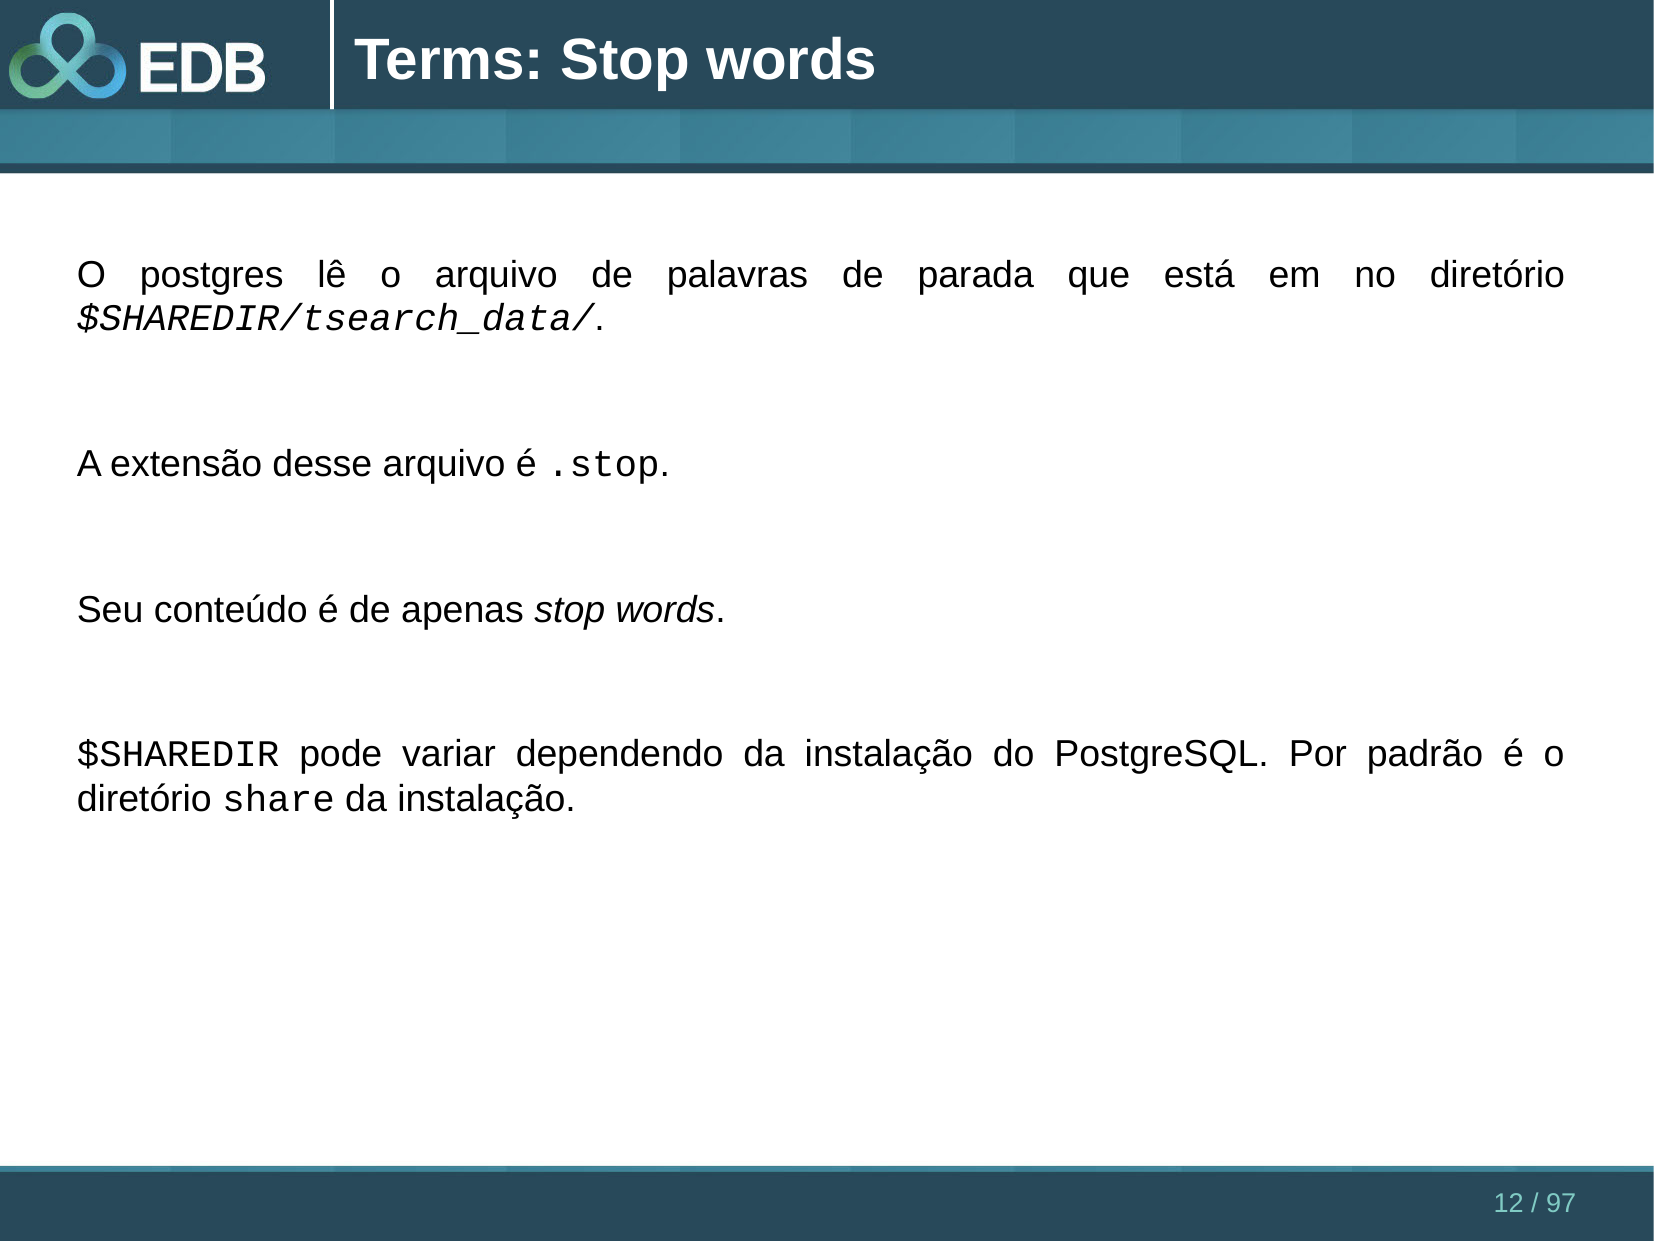

# Terms: Stop words
O postgres lê o arquivo de palavras de parada que está em no diretório $SHAREDIR/tsearch_data/.
A extensão desse arquivo é .stop.
Seu conteúdo é de apenas stop words.
$SHAREDIR pode variar dependendo da instalação do PostgreSQL. Por padrão é o diretório share da instalação.